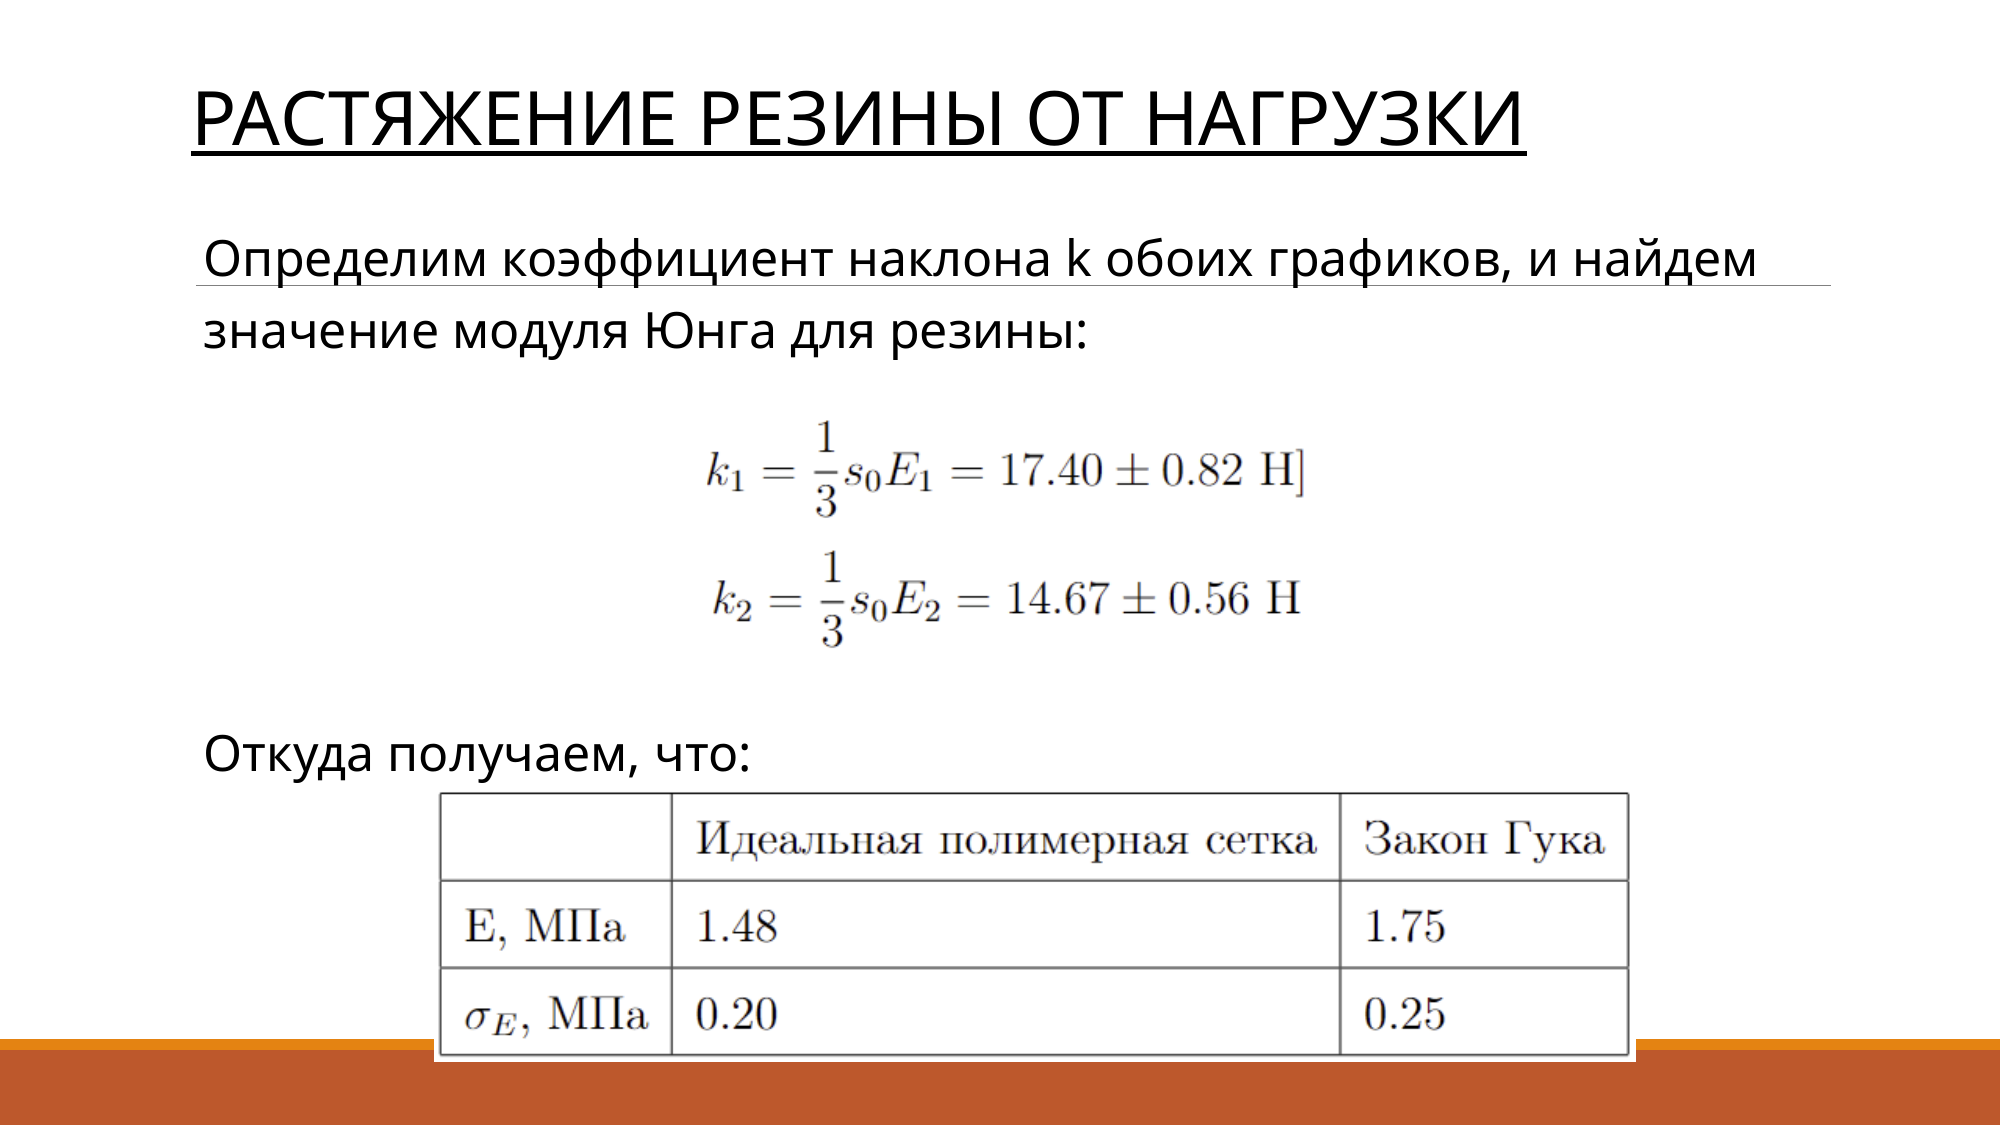

# Растяжение резины от нагрузки
Определим коэффициент наклона k обоих графиков, и найдем значение модуля Юнга для резины:
Откуда получаем, что: